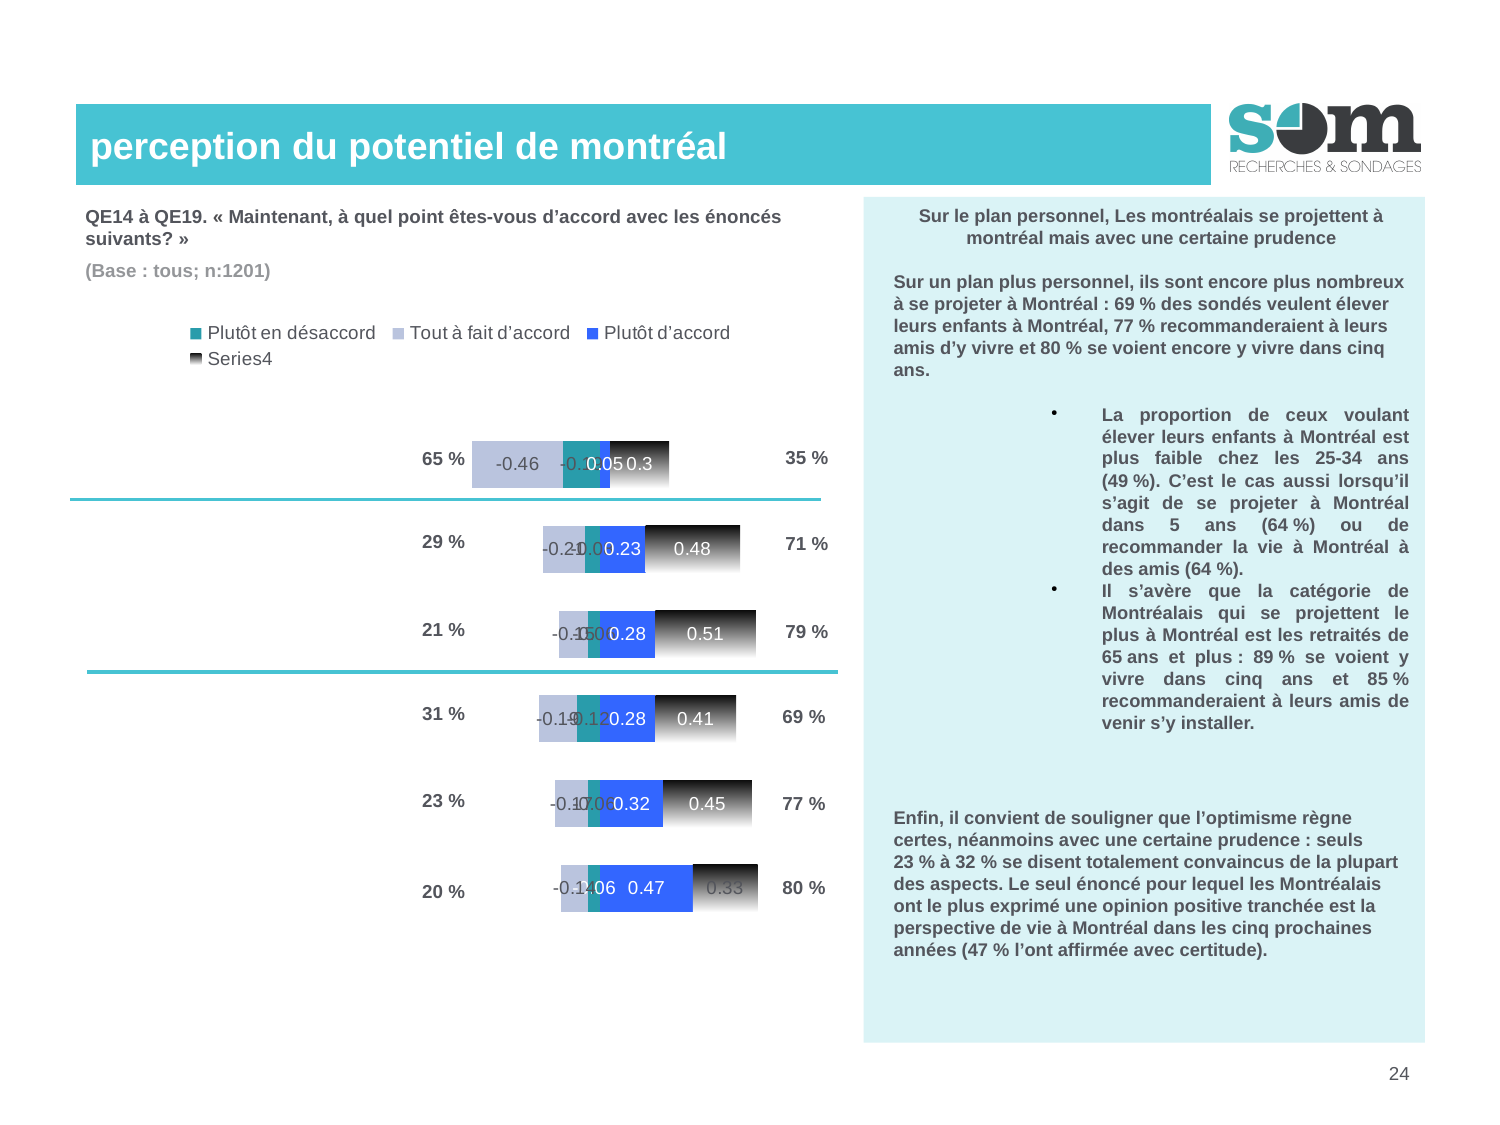

perception du potentiel de montréal
QE14 à QE19. « Maintenant, à quel point êtes-vous d’accord avec les énoncés suivants? »
(Base : tous; n:1201)
# Sur le plan personnel, Les montréalais se projettent à montréal mais avec une certaine prudence
Sur un plan plus personnel, ils sont encore plus nombreux à se projeter à Montréal : 69 % des sondés veulent élever leurs enfants à Montréal, 77 % recommanderaient à leurs amis d’y vivre et 80 % se voient encore y vivre dans cinq ans.
La proportion de ceux voulant élever leurs enfants à Montréal est plus faible chez les 25-34 ans (49 %). C’est le cas aussi lorsqu’il s’agit de se projeter à Montréal dans 5 ans (64 %) ou de recommander la vie à Montréal à des amis (64 %).
Il s’avère que la catégorie de Montréalais qui se projettent le plus à Montréal est les retraités de 65 ans et plus : 89 % se voient y vivre dans cinq ans et 85 % recommanderaient à leurs amis de venir s’y installer.
Enfin, il convient de souligner que l’optimisme règne certes, néanmoins avec une certaine prudence : seuls 23 % à 32 % se disent totalement convaincus de la plupart des aspects. Le seul énoncé pour lequel les Montréalais ont le plus exprimé une opinion positive tranchée est la perspective de vie à Montréal dans les cinq prochaines années (47 % l’ont affirmée avec certitude).
### Chart
| Category | Plutôt en désaccord | Tout à fait d’accord | Plutôt d’accord | |
|---|---|---|---|---|
| Dans cinq ans, se voit encore vivre à Montréal | -0.06 | -0.14 | 0.47 | 0.33 |
| Recommanderait à ses amis de vivre à Montréal | -0.06 | -0.17 | 0.32 | 0.45 |
| Veut élever ses enfants à Montréal | -0.12 | -0.19 | 0.28 | 0.41 |
| Croit que Montréal va se développer davantage dans le futur | -0.06 | -0.15 | 0.28 | 0.51 |
| Montréal est une ville d’avenir | -0.08 | -0.21 | 0.23 | 0.48 |
| Les actions de communication de la Ville ont amélioré sa perception de Montréal | -0.19 | -0.46 | 0.05 | 0.3 |35 %
65 %
29 %
71 %
21 %
79 %
31 %
69 %
23 %
77 %
80 %
20 %